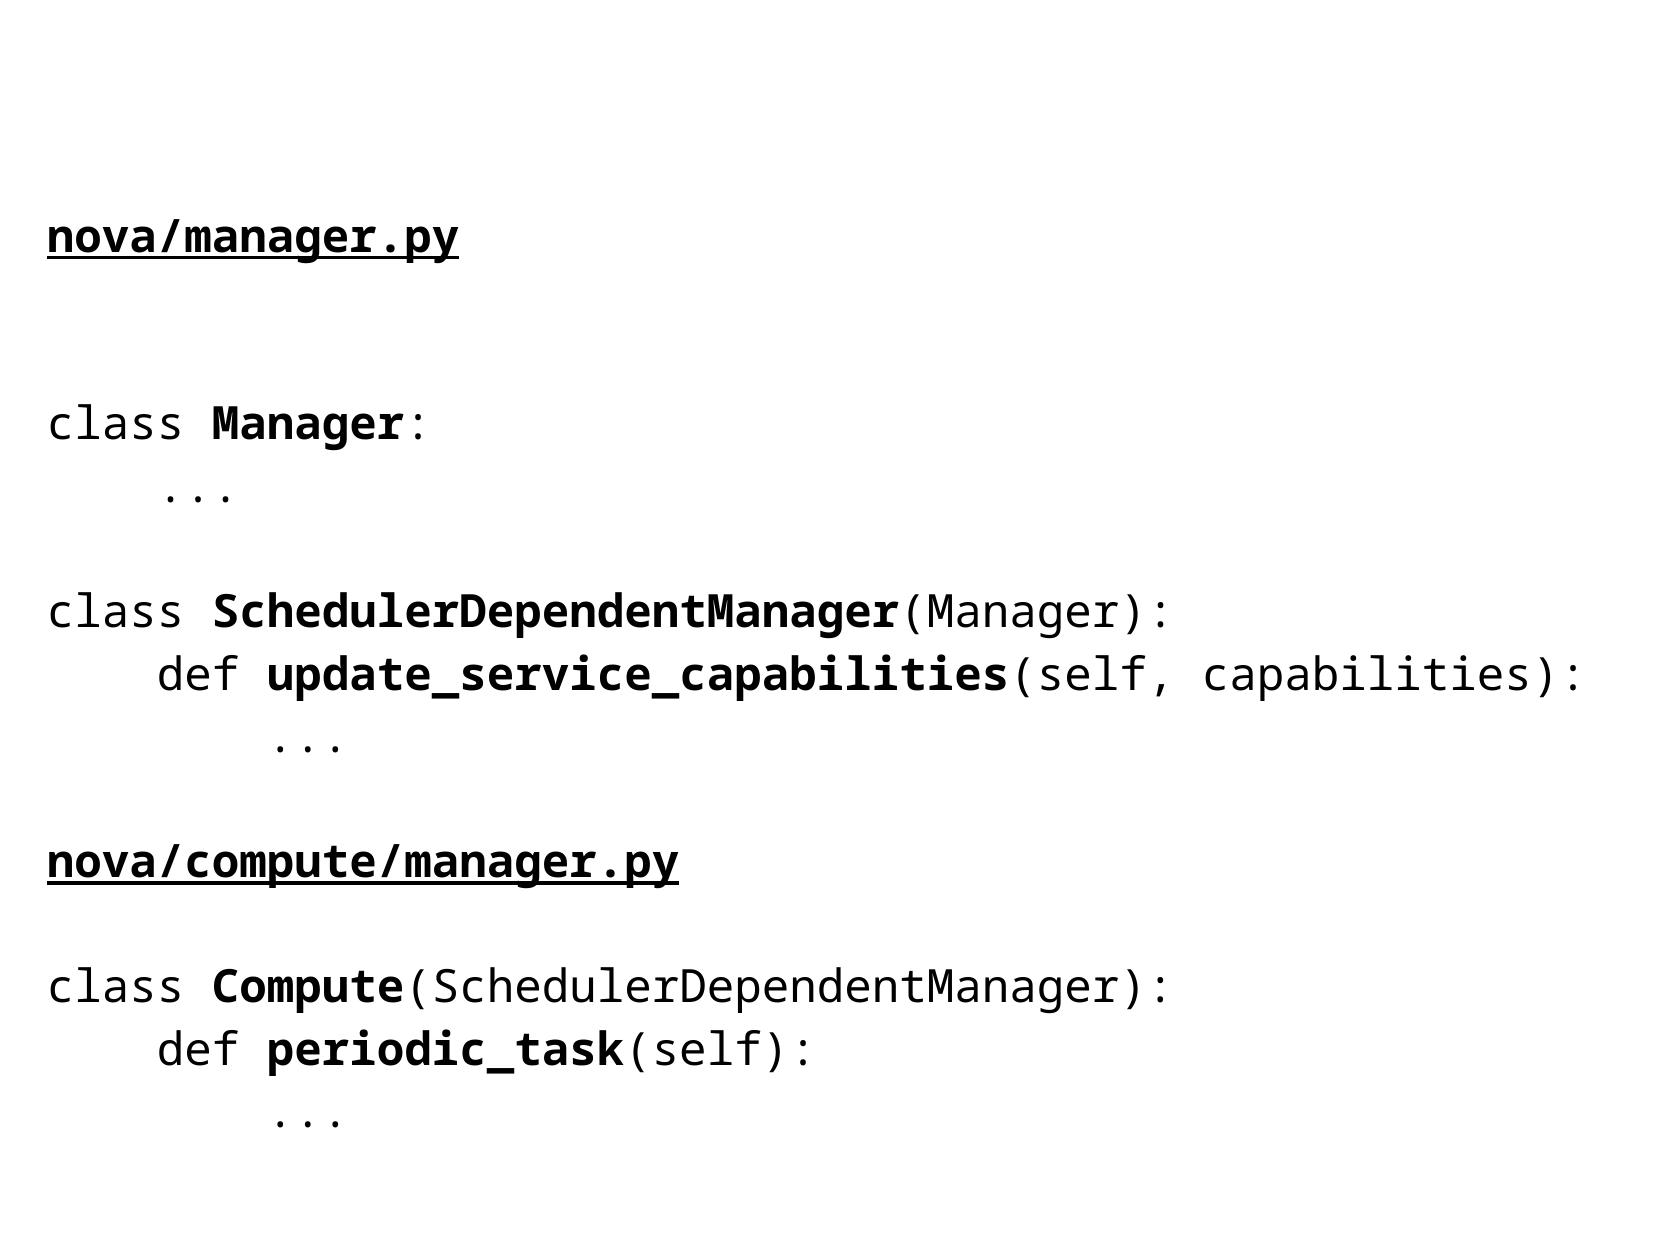

nova/manager.py
class Manager:
 ...
class SchedulerDependentManager(Manager):
 def update_service_capabilities(self, capabilities):
 ...
nova/compute/manager.py
class Compute(SchedulerDependentManager):
 def periodic_task(self):
 ...